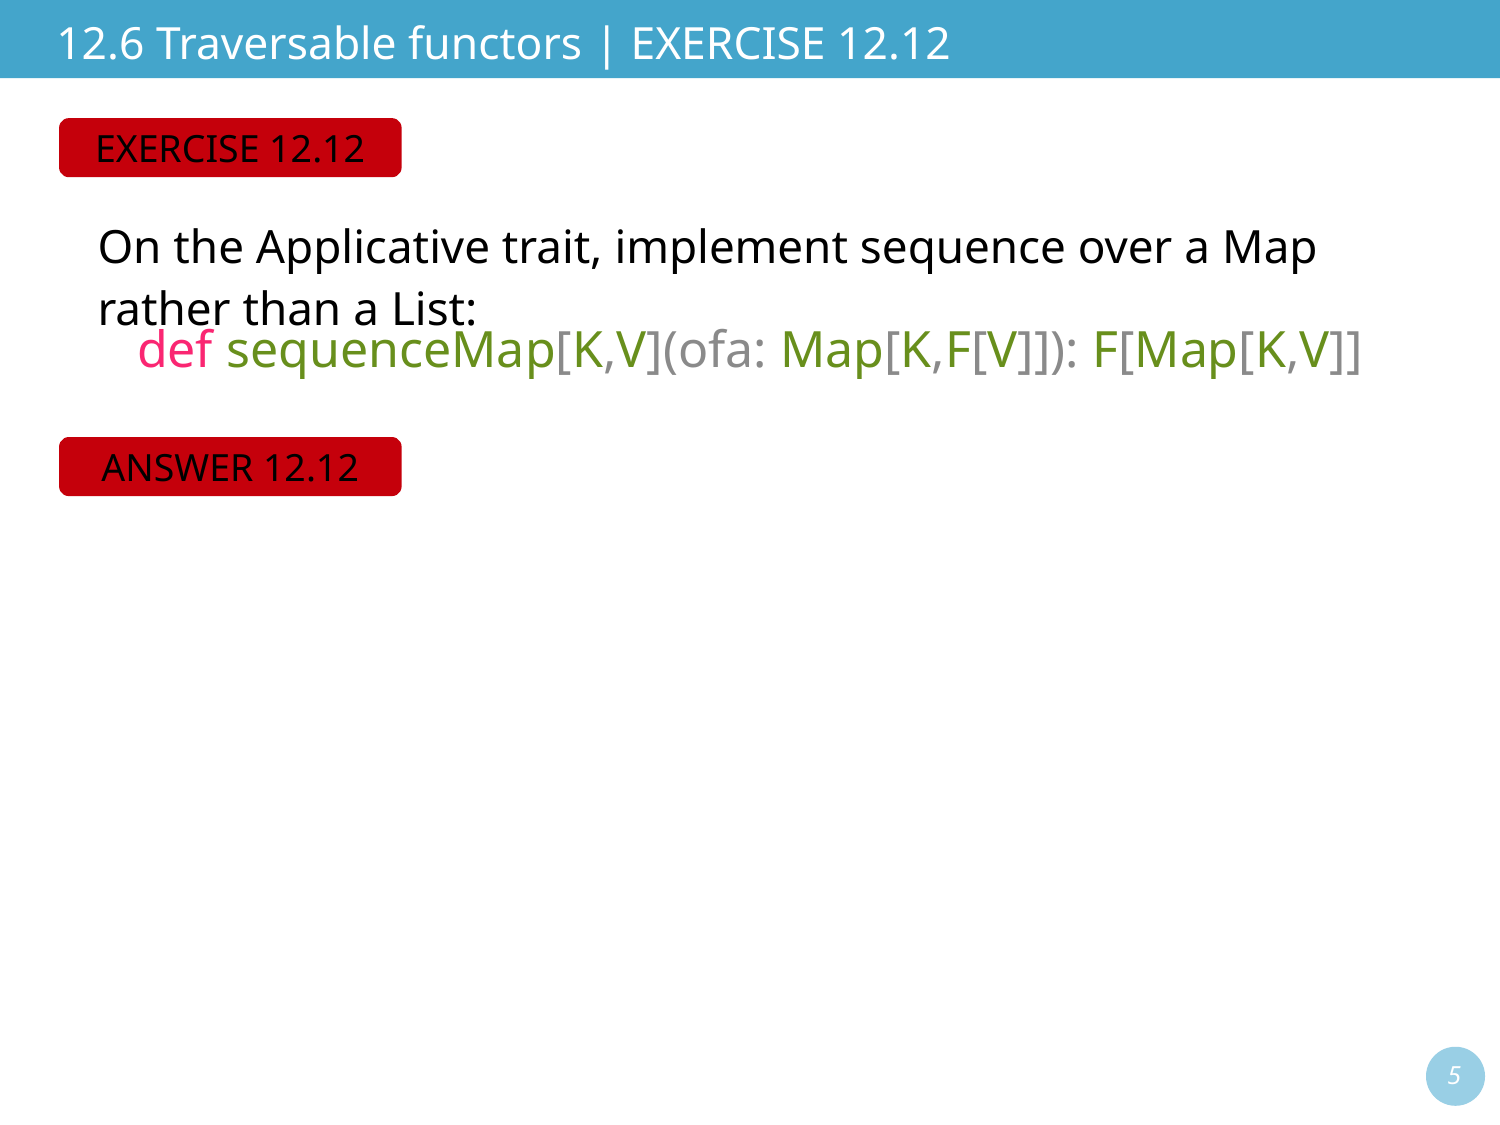

# 12.6 Traversable functors | EXERCISE 12.12
EXERCISE 12.12
On the Applicative trait, implement sequence over a Map rather than a List:
def sequenceMap[K,V](ofa: Map[K,F[V]]): F[Map[K,V]]
ANSWER 12.12